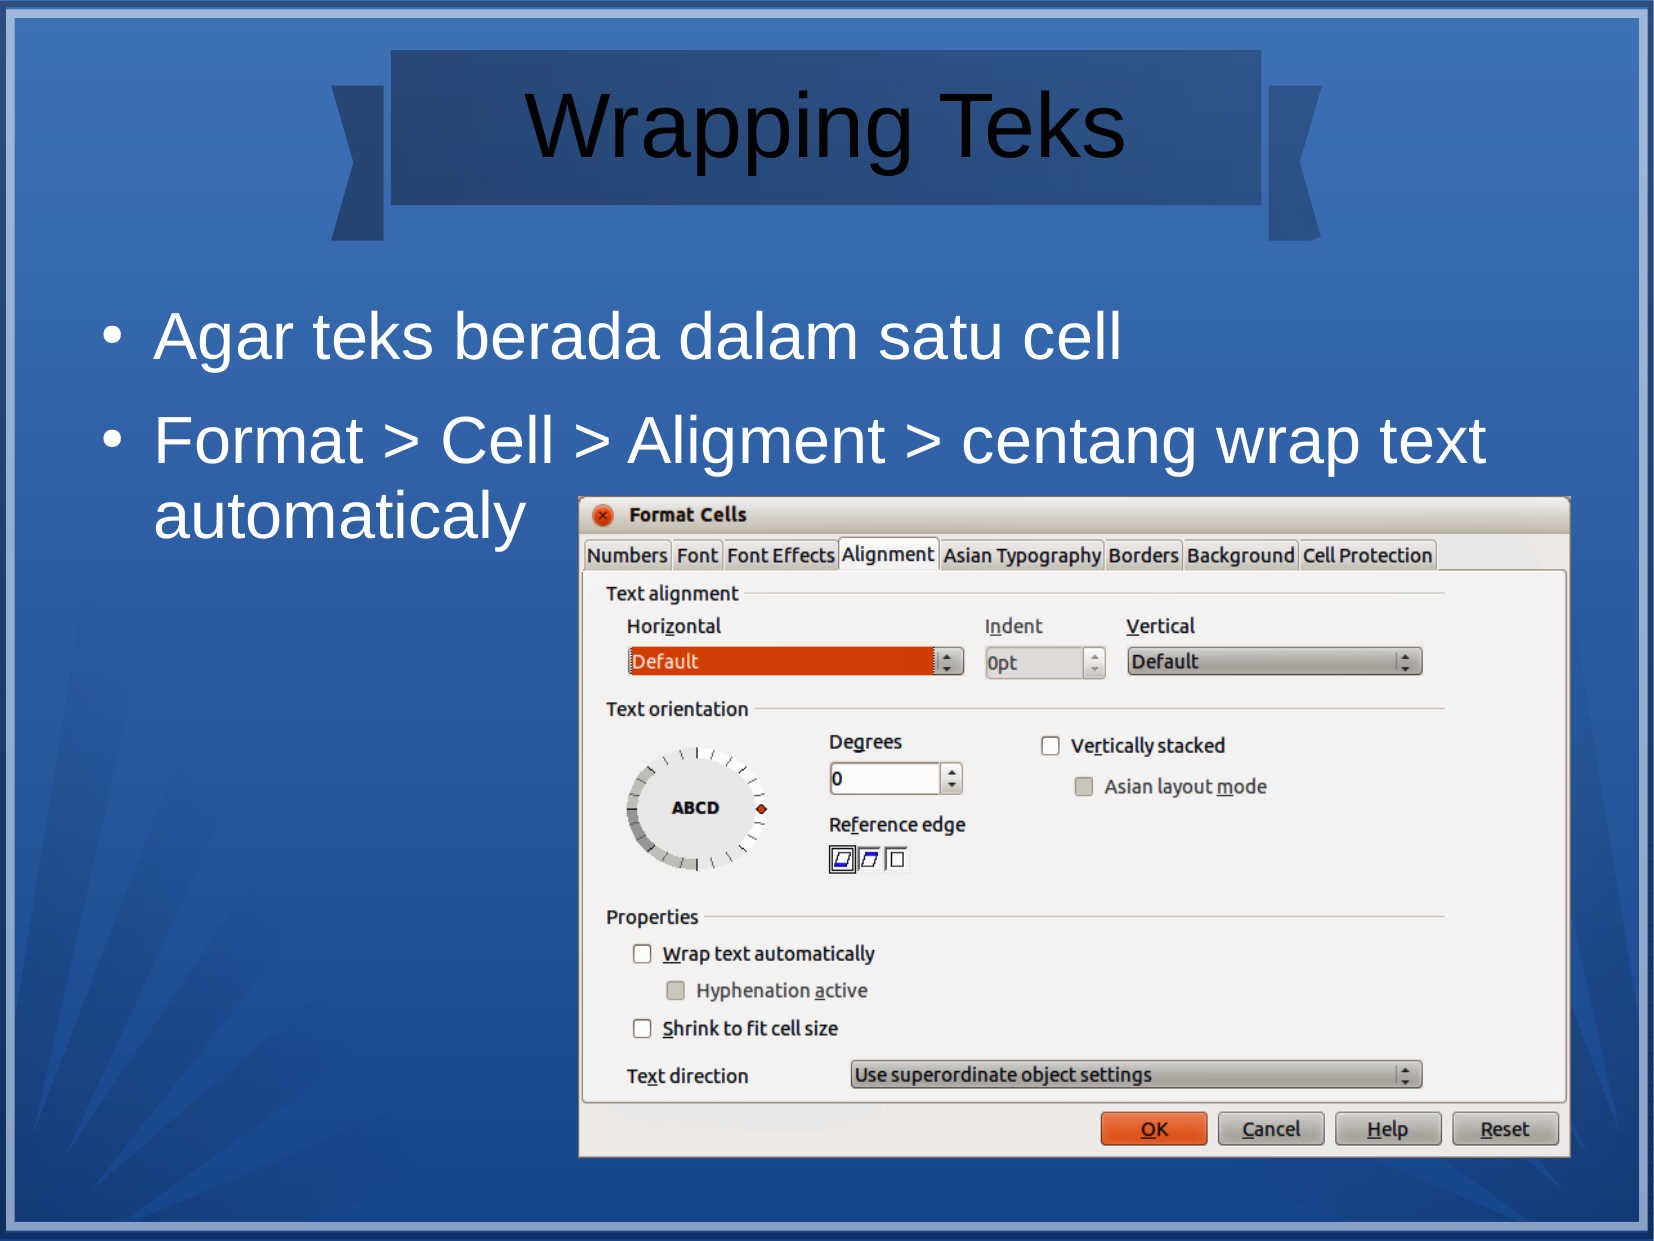

# Wrapping Teks
Agar teks berada dalam satu cell
Format > Cell > Aligment > centang wrap text automaticaly